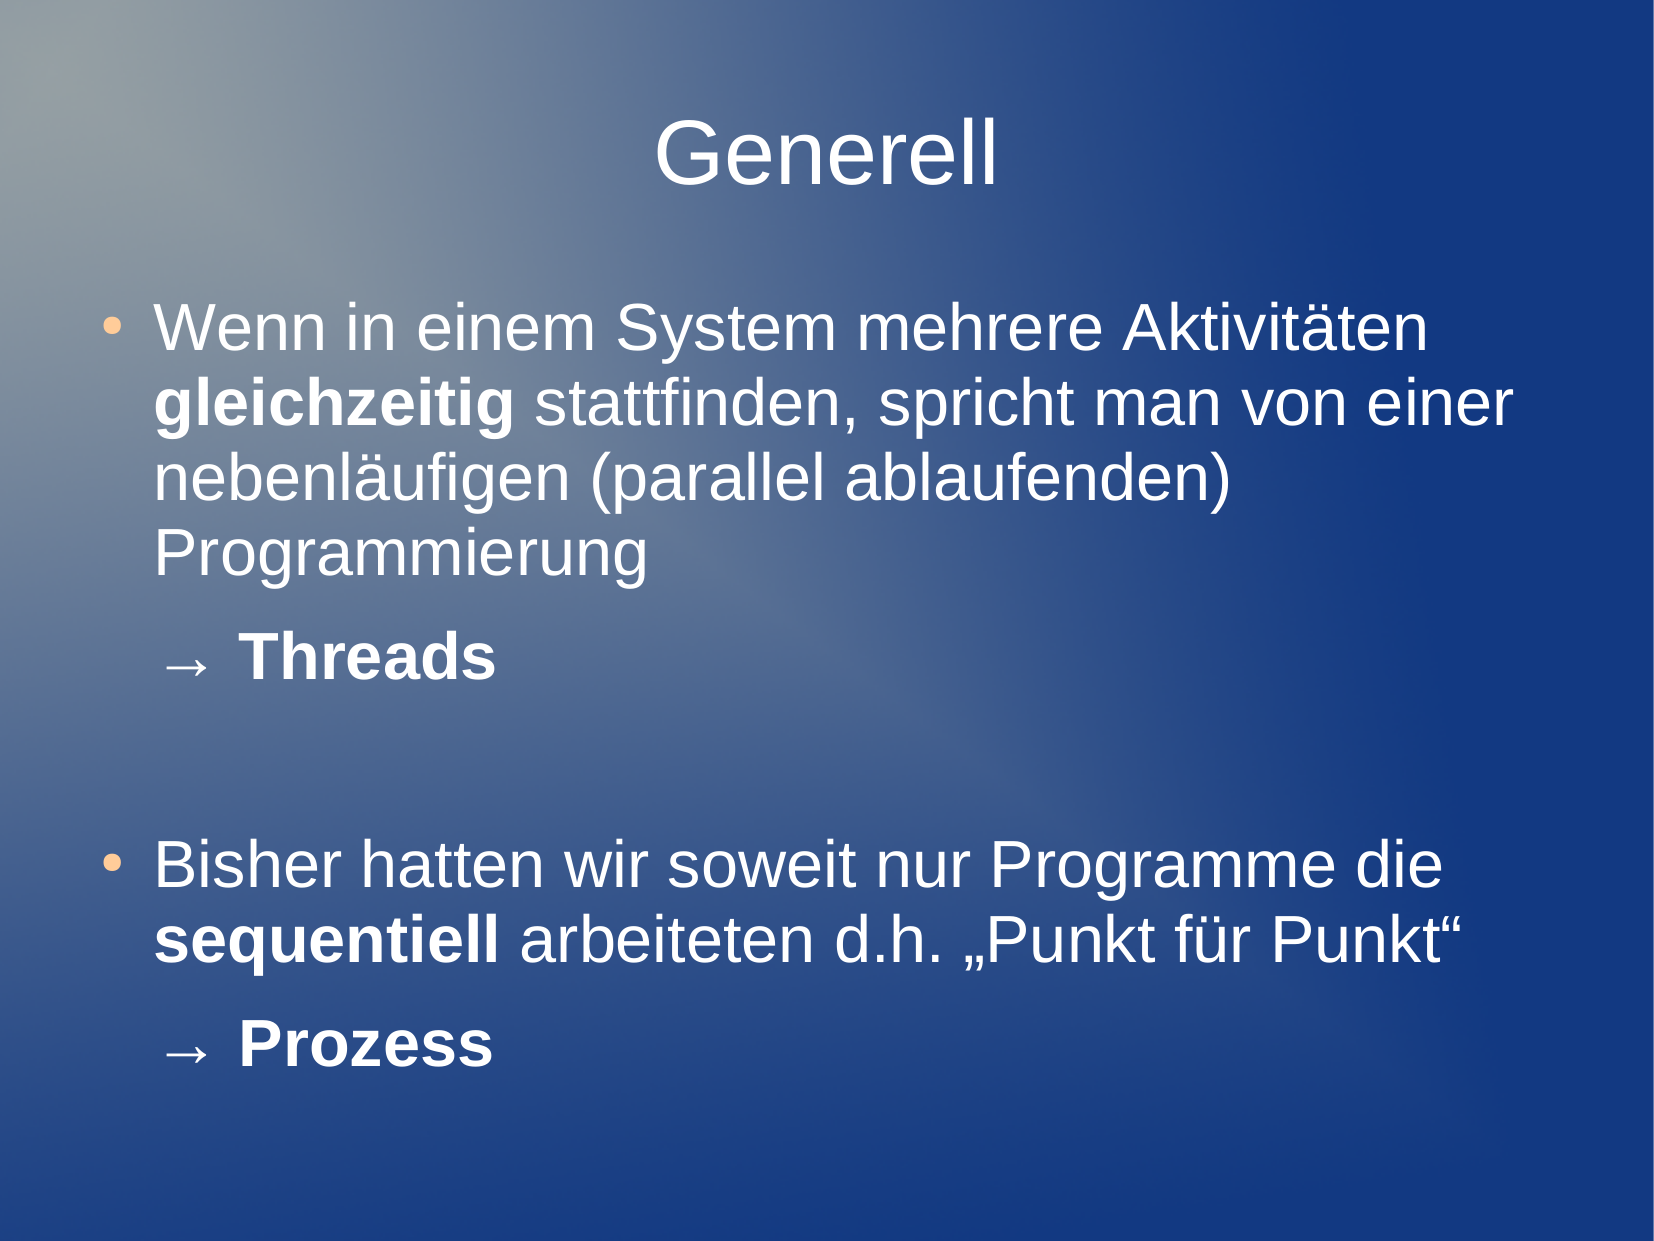

# Generell
Wenn in einem System mehrere Aktivitäten gleichzeitig stattfinden, spricht man von einer nebenläufigen (parallel ablaufenden) Programmierung
→ Threads
Bisher hatten wir soweit nur Programme die sequentiell arbeiteten d.h. „Punkt für Punkt“
→ Prozess